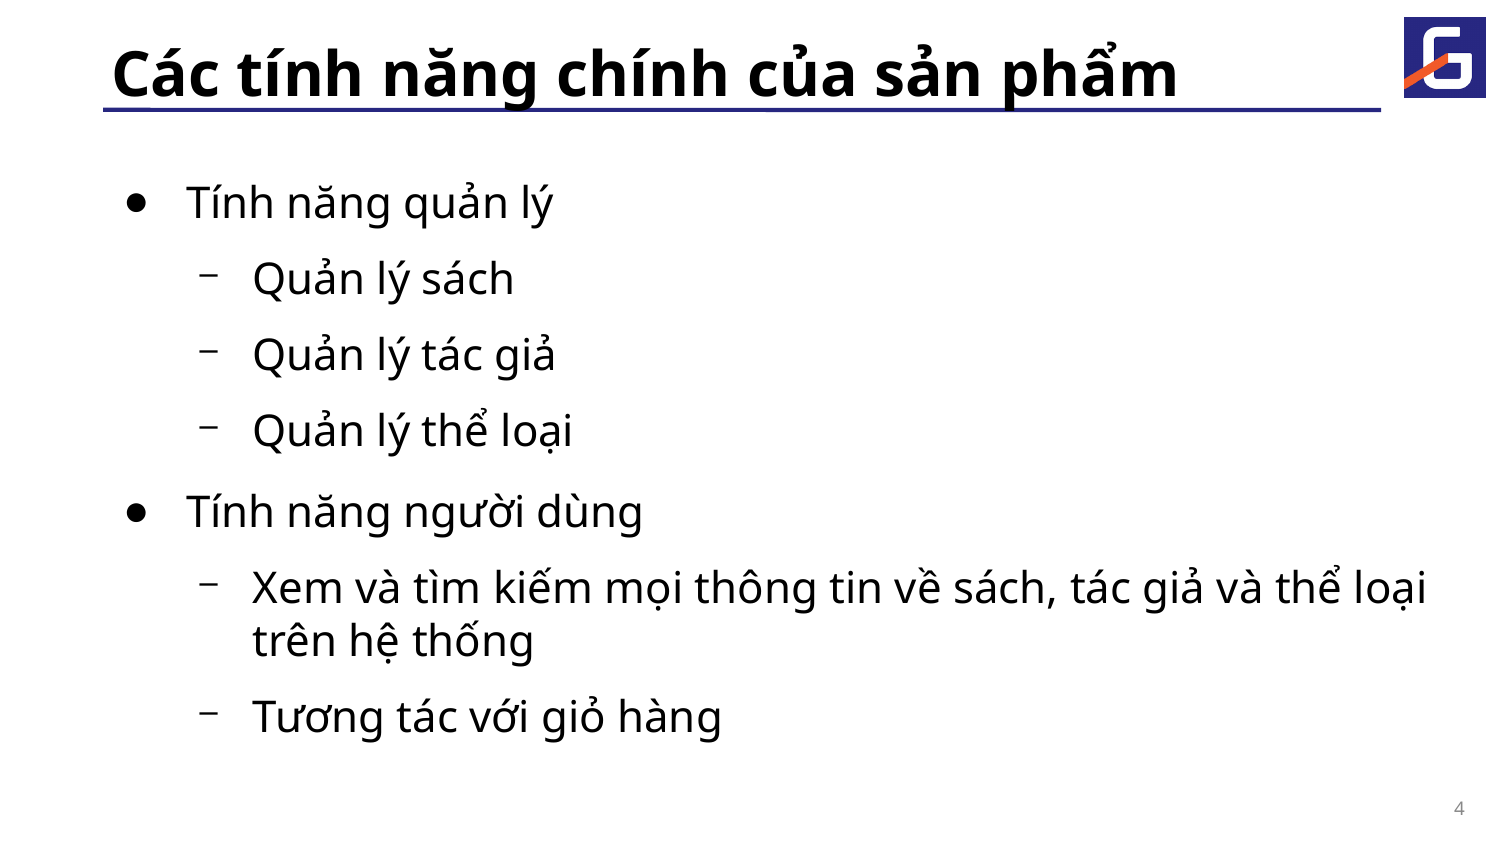

# Các tính năng chính của sản phẩm
Tính năng quản lý
Quản lý sách
Quản lý tác giả
Quản lý thể loại
Tính năng người dùng
Xem và tìm kiếm mọi thông tin về sách, tác giả và thể loại trên hệ thống
Tương tác với giỏ hàng